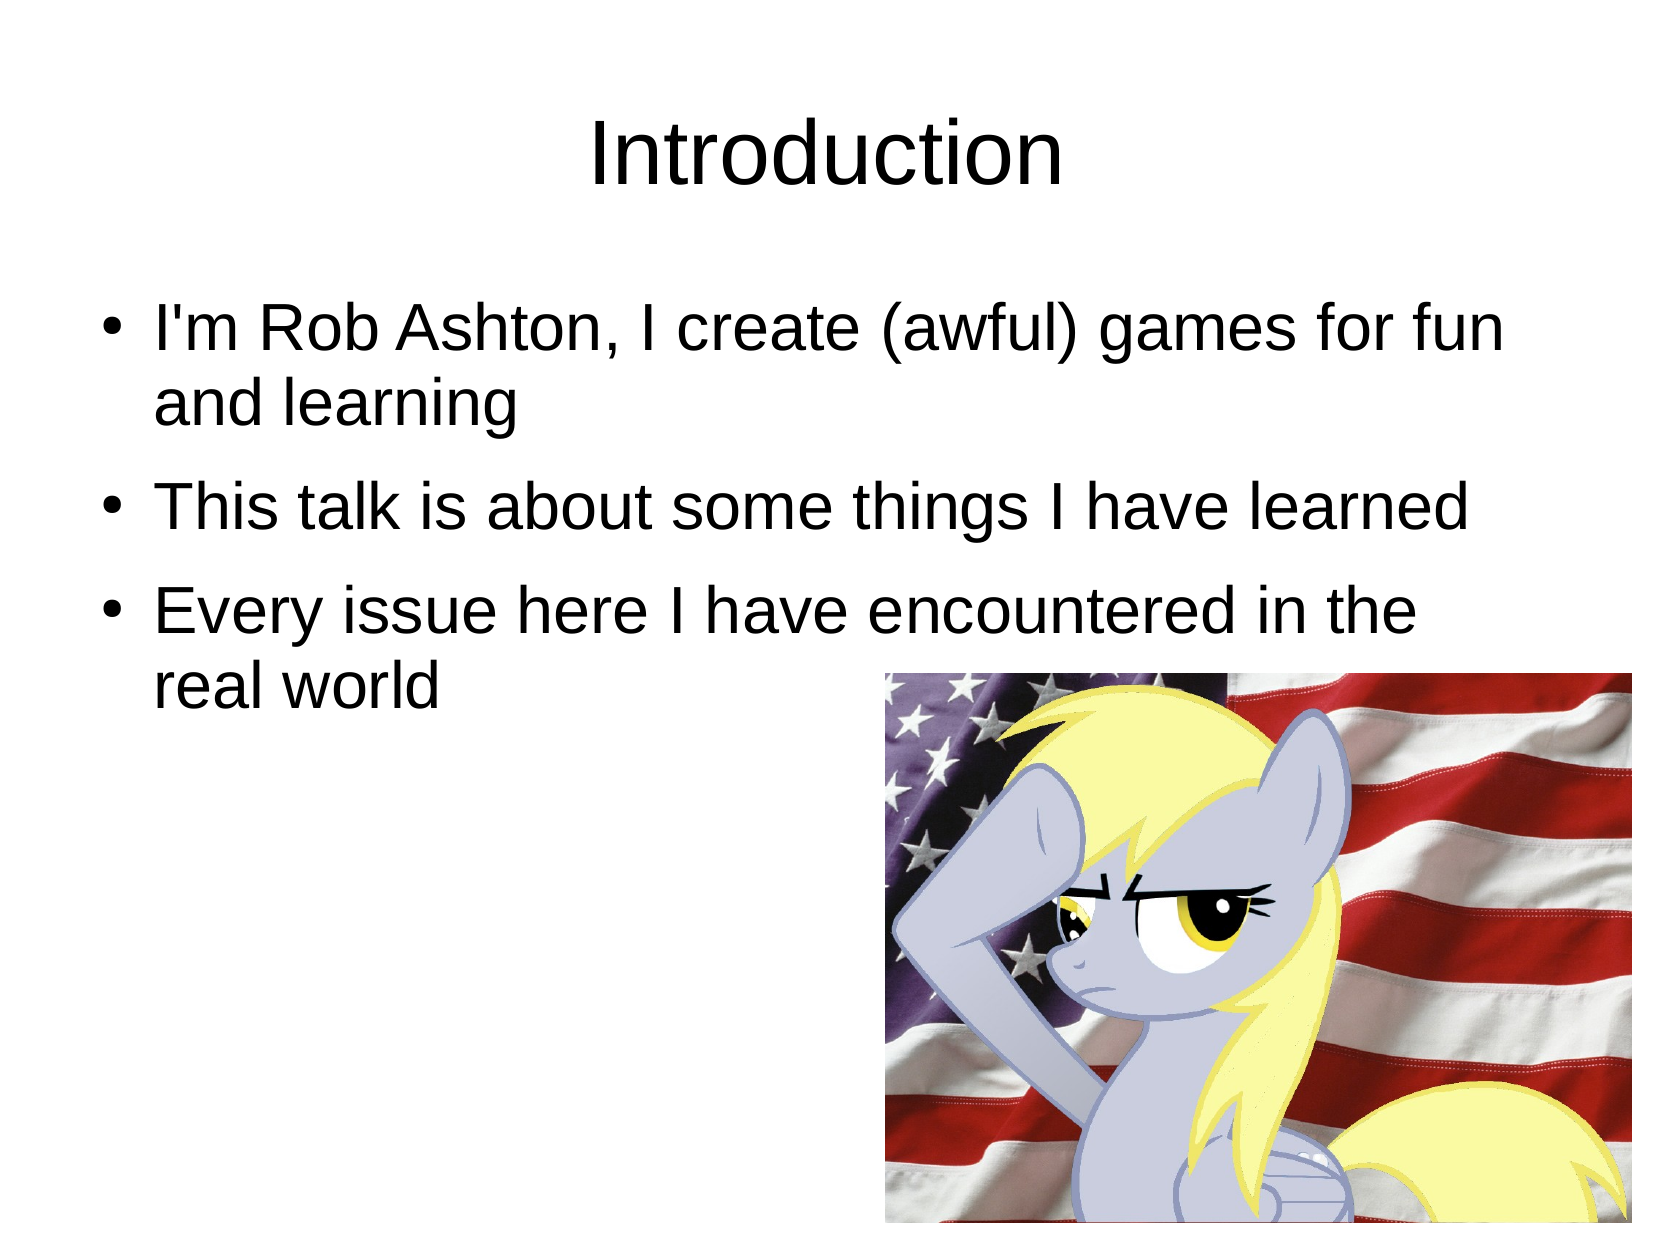

# Introduction
I'm Rob Ashton, I create (awful) games for fun and learning
This talk is about some things I have learned
Every issue here I have encountered in the real world